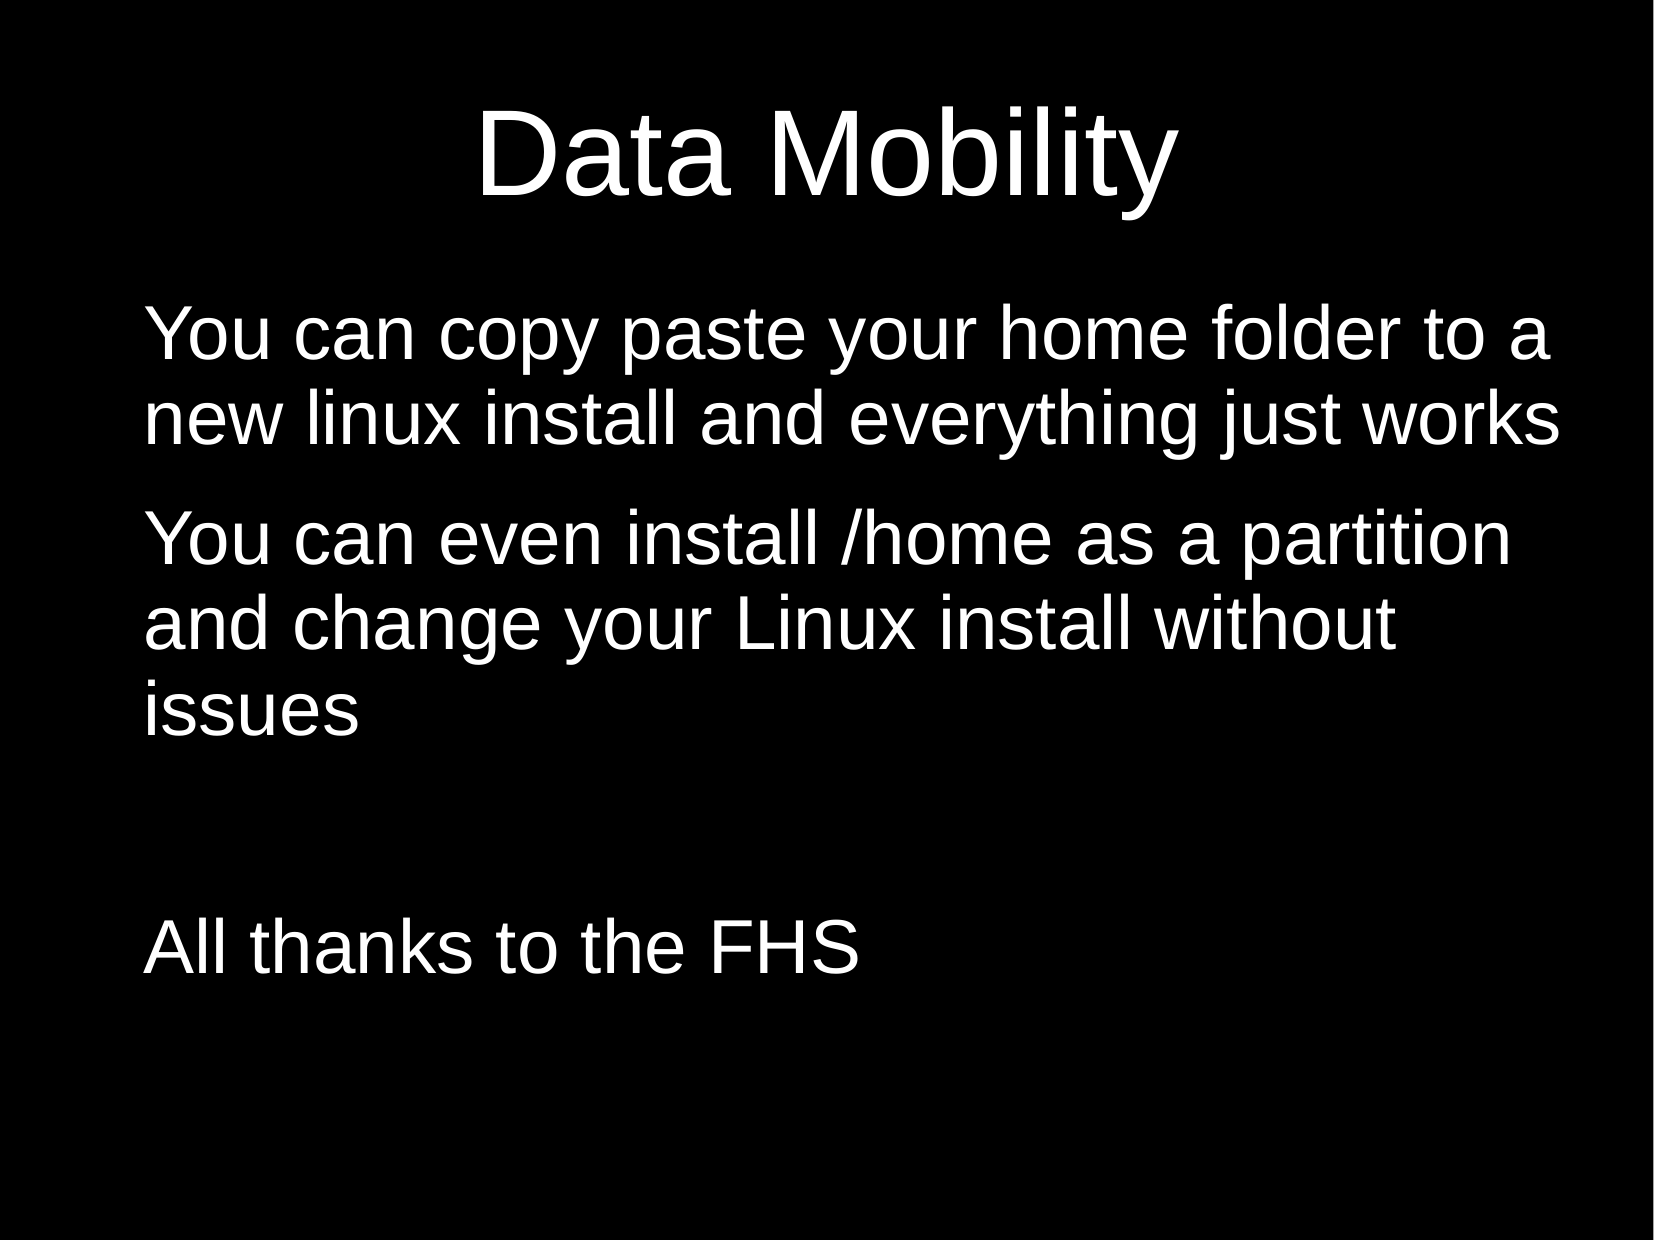

# Data Mobility
You can copy paste your home folder to a new linux install and everything just works
You can even install /home as a partition and change your Linux install without issues
All thanks to the FHS